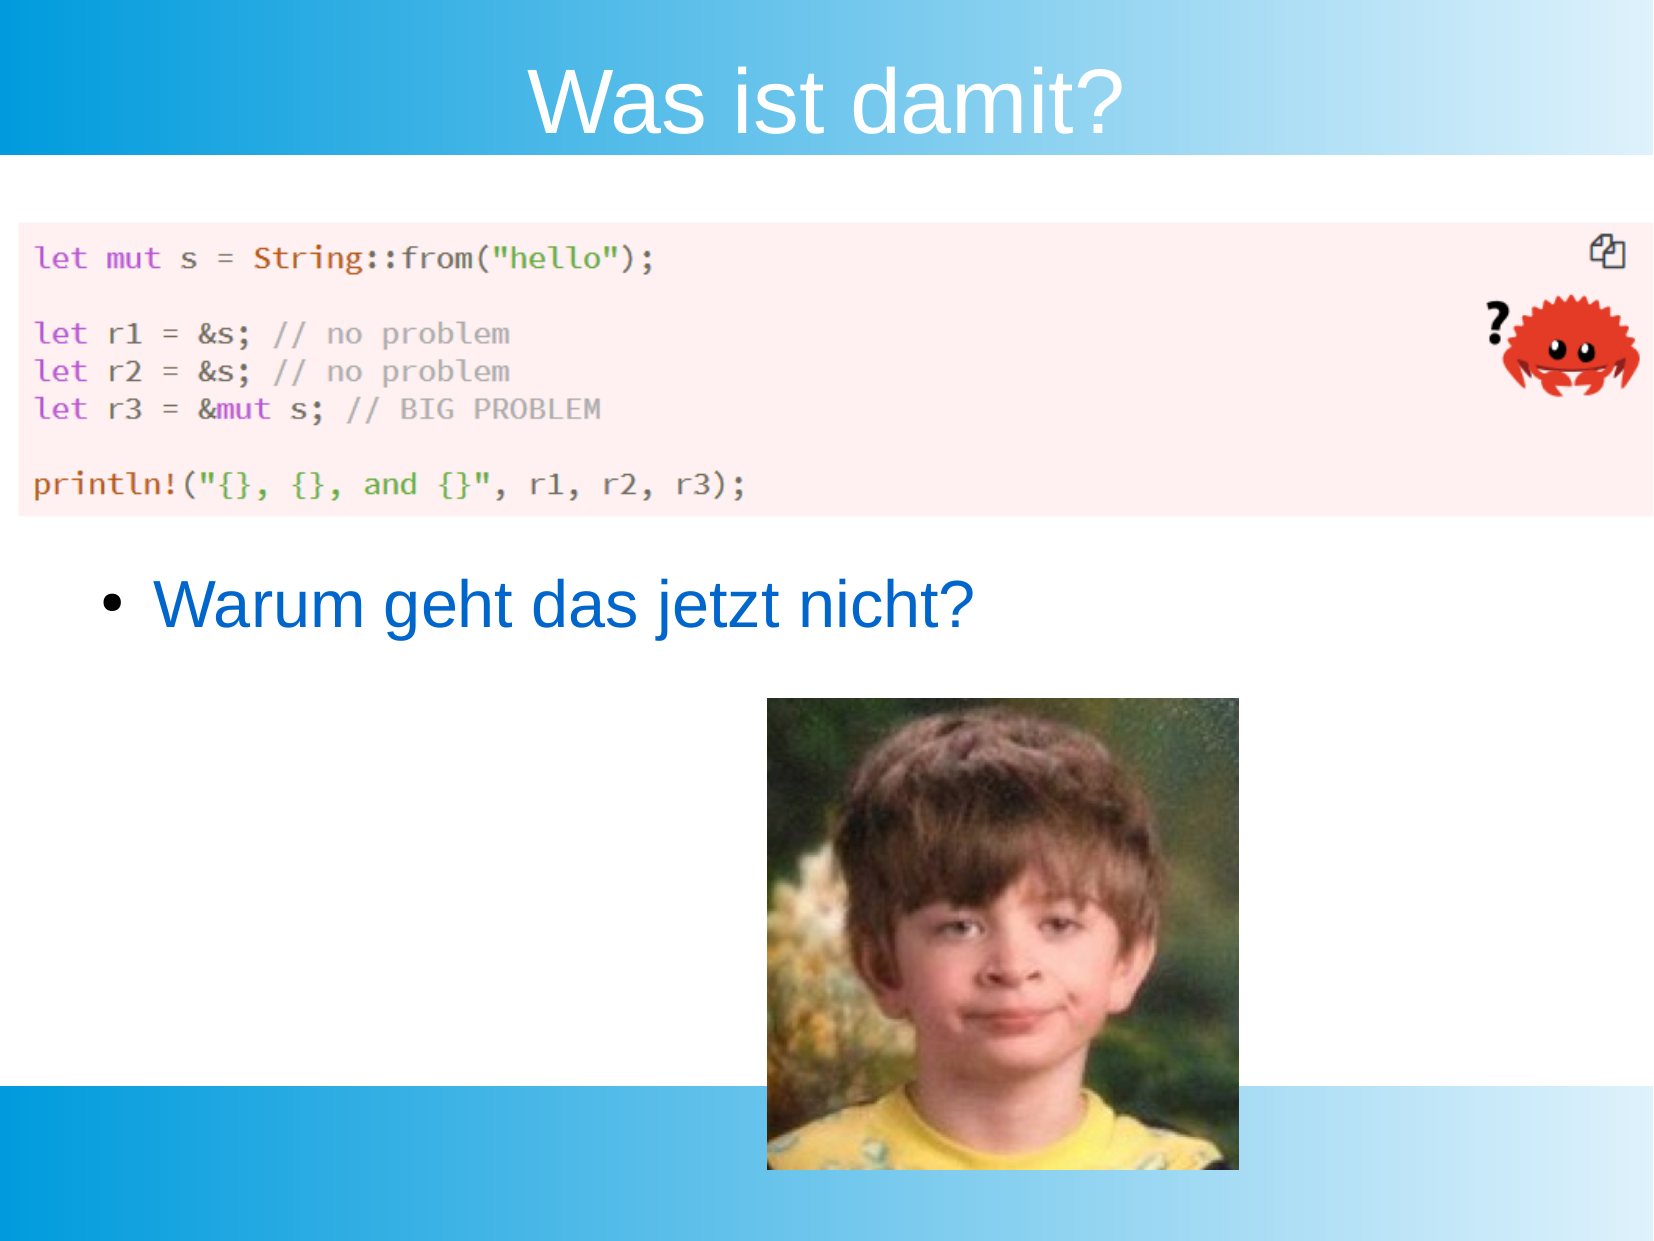

# Was ist damit?
Warum geht das jetzt nicht?